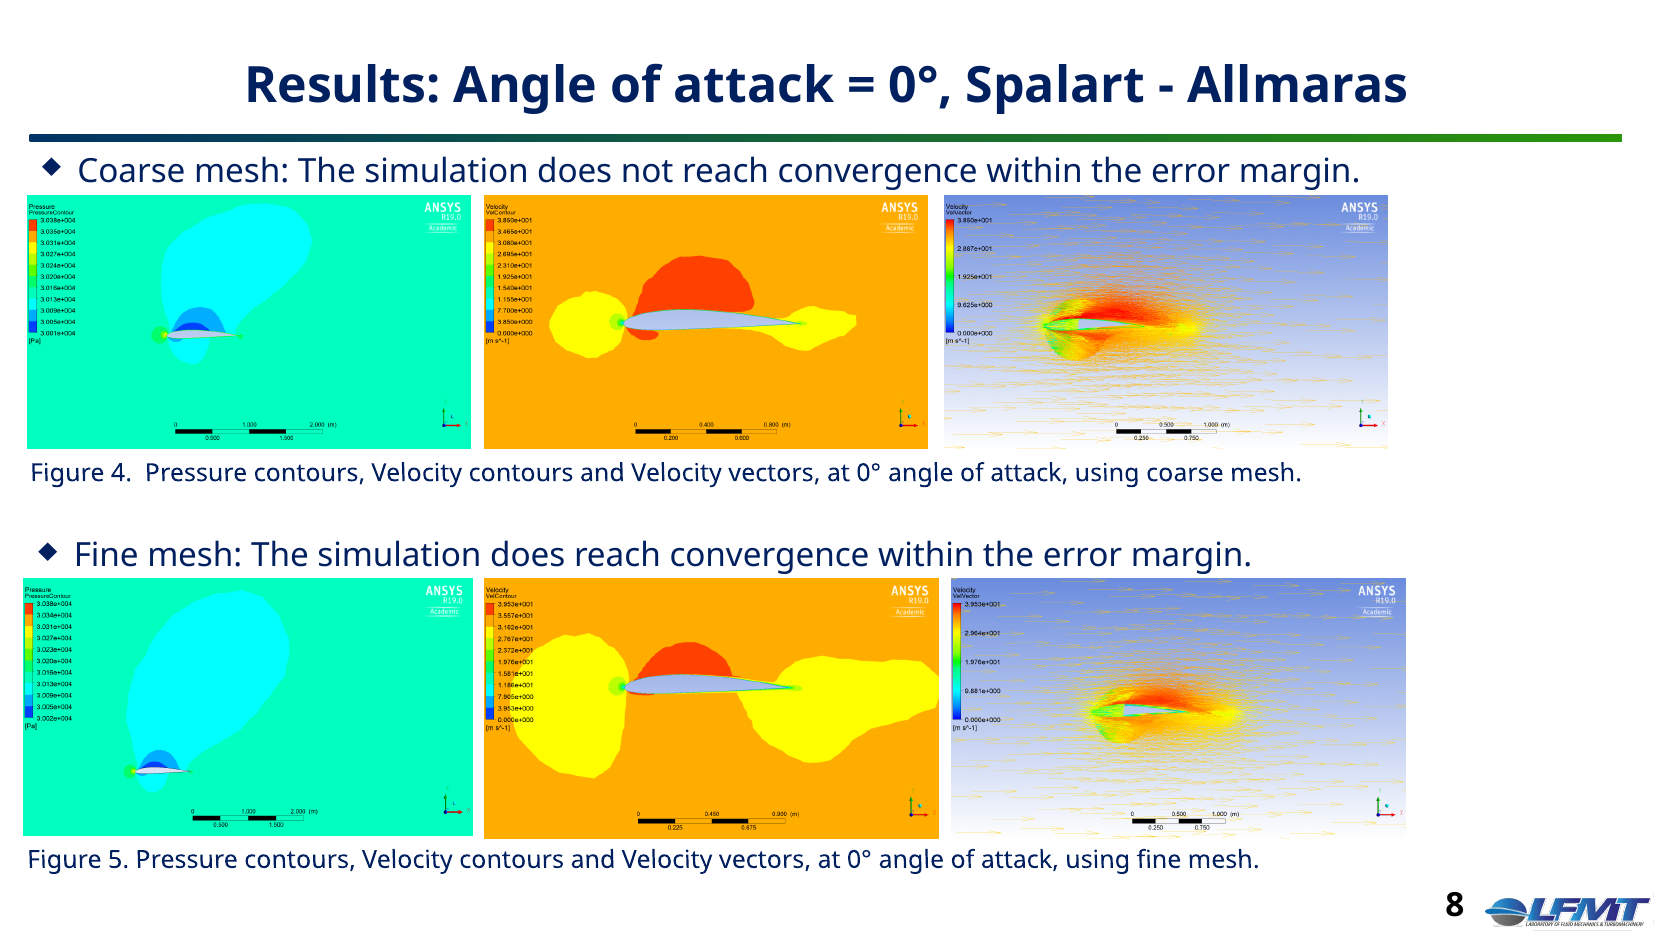

# Results: Angle of attack = 0°, Spalart - Allmaras
Coarse mesh: The simulation does not reach convergence within the error margin.
Figure 4. Pressure contours, Velocity contours and Velocity vectors, at 0° angle of attack, using coarse mesh.
Fine mesh: The simulation does reach convergence within the error margin.
Figure 5. Pressure contours, Velocity contours and Velocity vectors, at 0° angle of attack, using fine mesh.